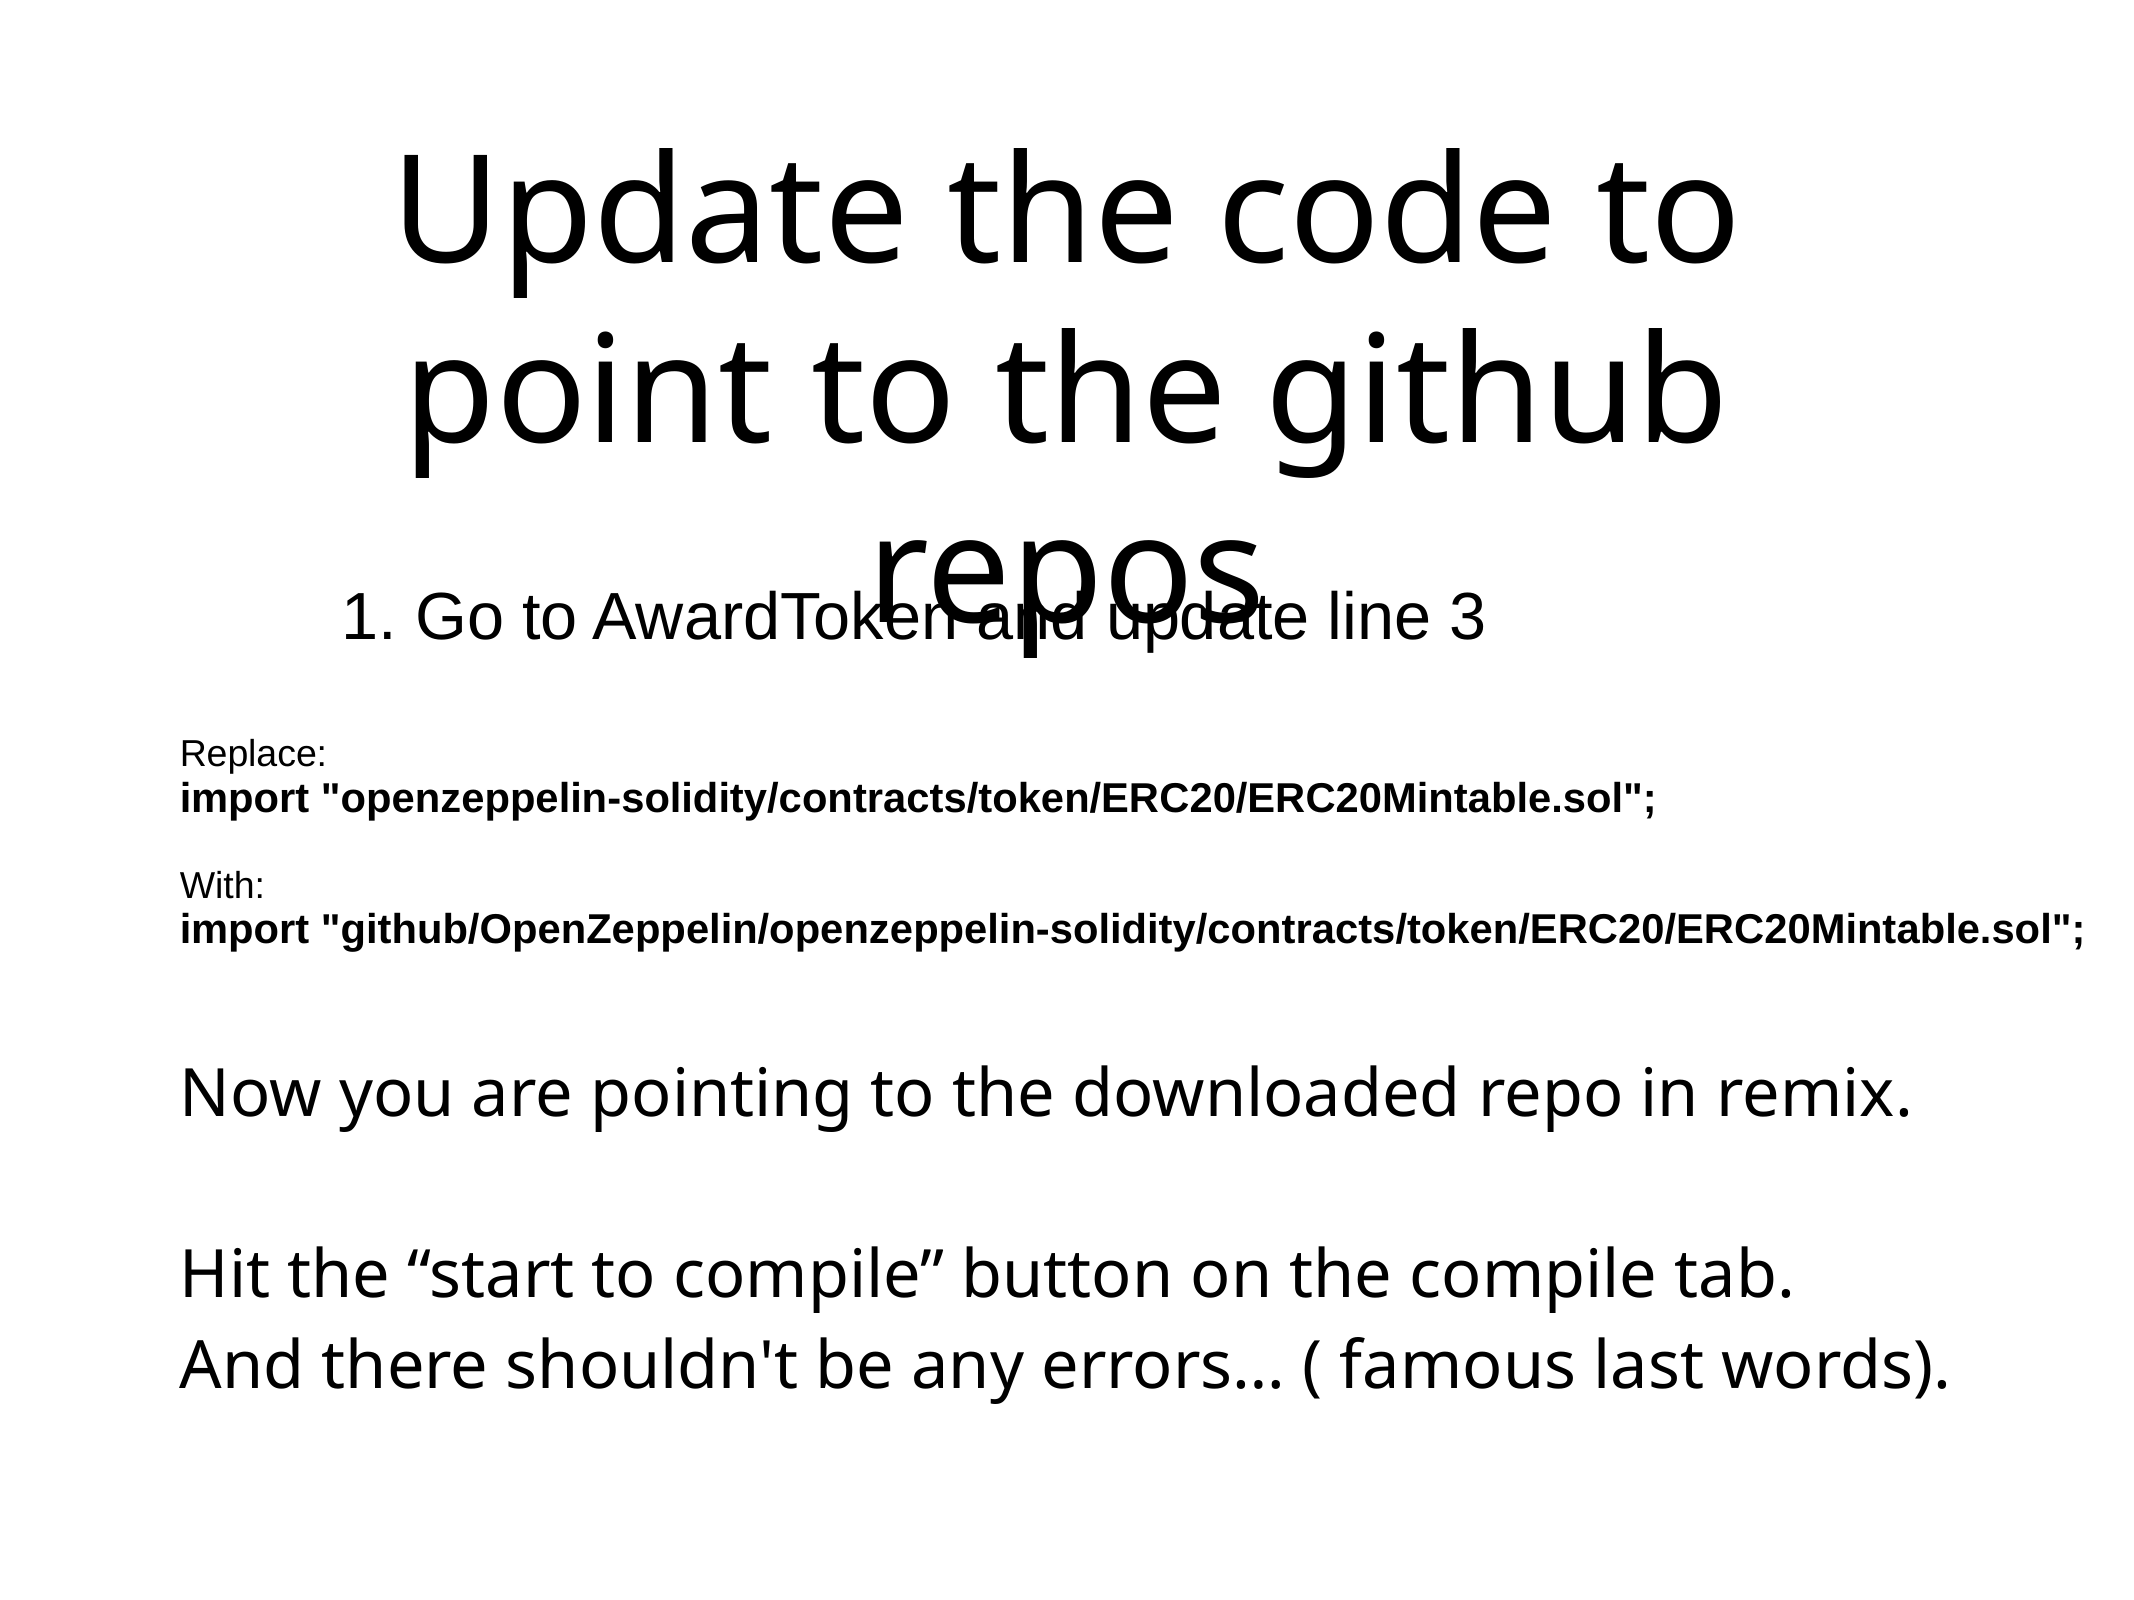

# Update the code to point to the github repos
1. Go to AwardToken and update line 3
Replace:
import "openzeppelin-solidity/contracts/token/ERC20/ERC20Mintable.sol";
With:
import "github/OpenZeppelin/openzeppelin-solidity/contracts/token/ERC20/ERC20Mintable.sol";
Now you are pointing to the downloaded repo in remix.
Hit the “start to compile” button on the compile tab.
And there shouldn't be any errors… ( famous last words).